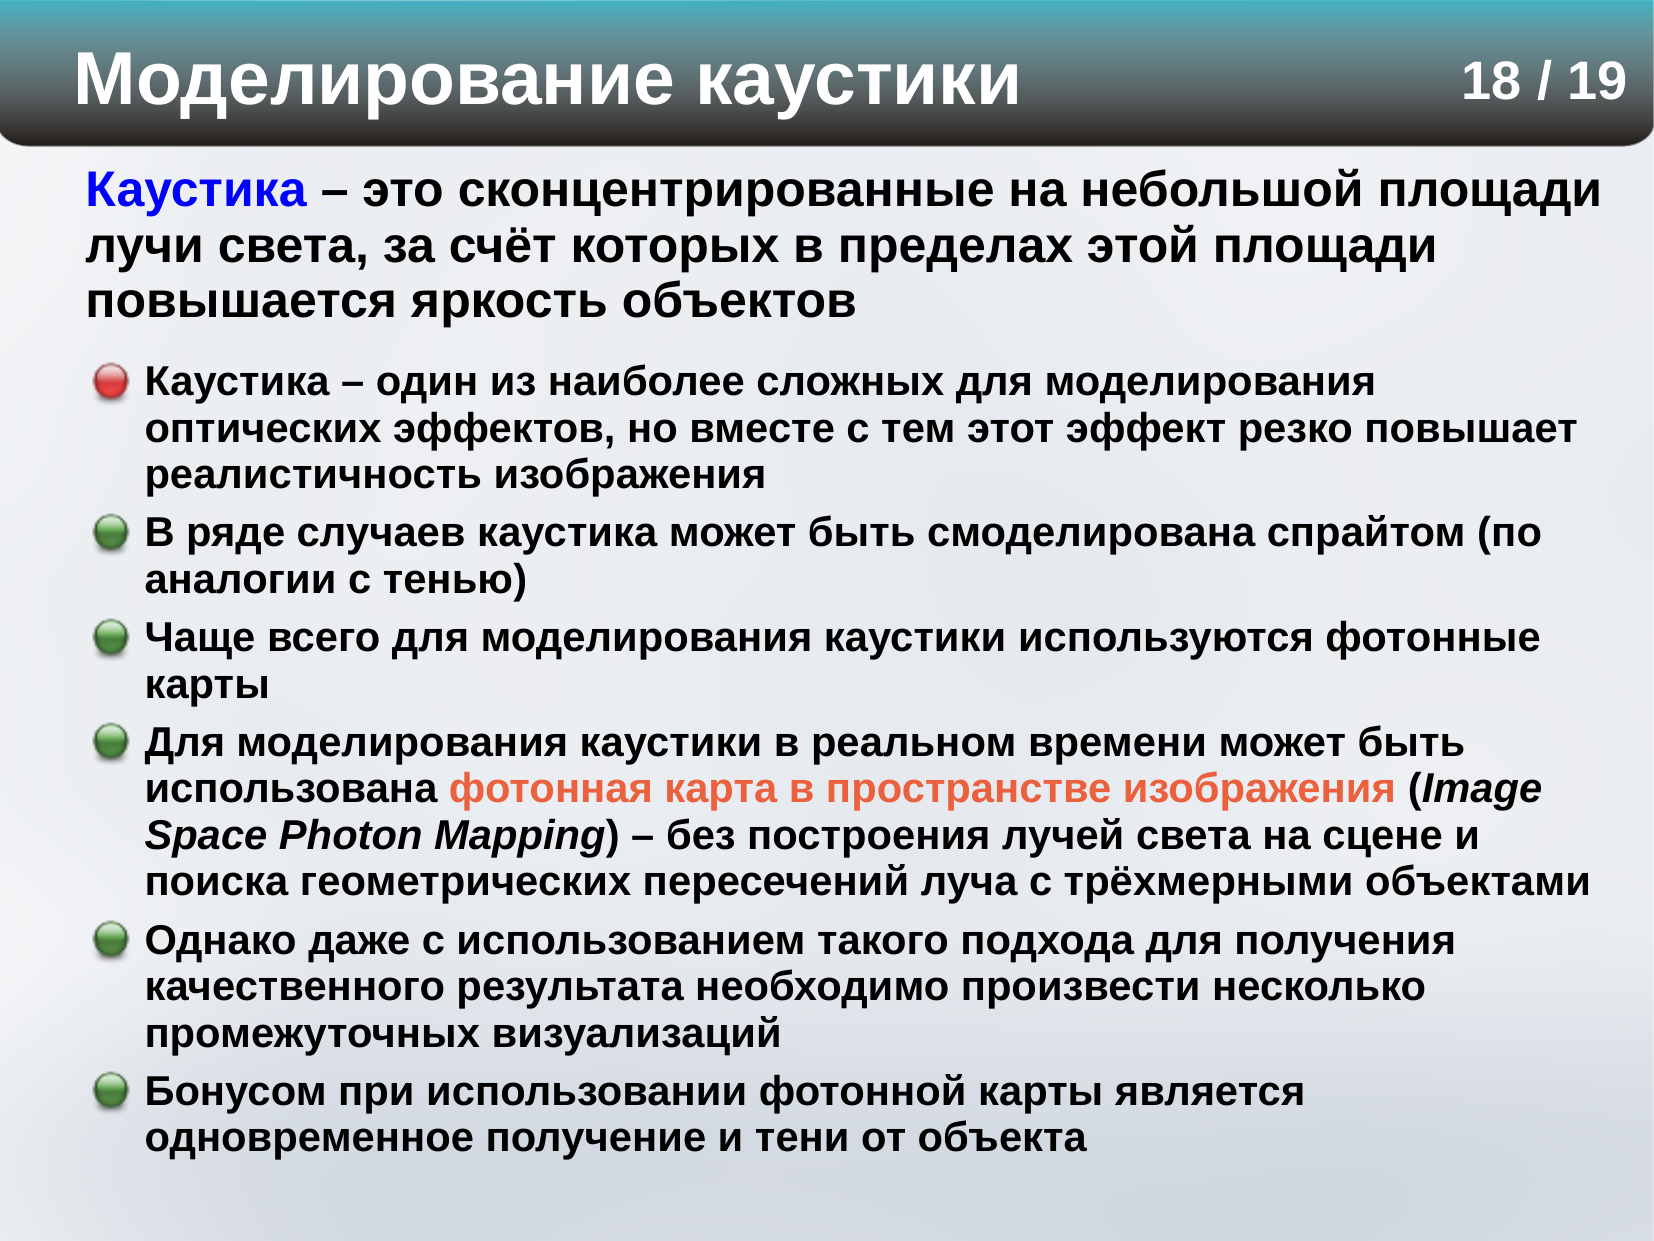

Моделирование каустики
Каустика – это сконцентрированные на небольшой площади лучи света, за счёт которых в пределах этой площади повышается яркость объектов
Каустика – один из наиболее сложных для моделирования оптических эффектов, но вместе с тем этот эффект резко повышает реалистичность изображения
В ряде случаев каустика может быть смоделирована спрайтом (по аналогии с тенью)
Чаще всего для моделирования каустики используются фотонные карты
Для моделирования каустики в реальном времени может быть использована фотонная карта в пространстве изображения (Image Space Photon Mapping) – без построения лучей света на сцене и поиска геометрических пересечений луча с трёхмерными объектами
Однако даже с использованием такого подхода для получения качественного результата необходимо произвести несколько промежуточных визуализаций
Бонусом при использовании фотонной карты является одновременное получение и тени от объекта